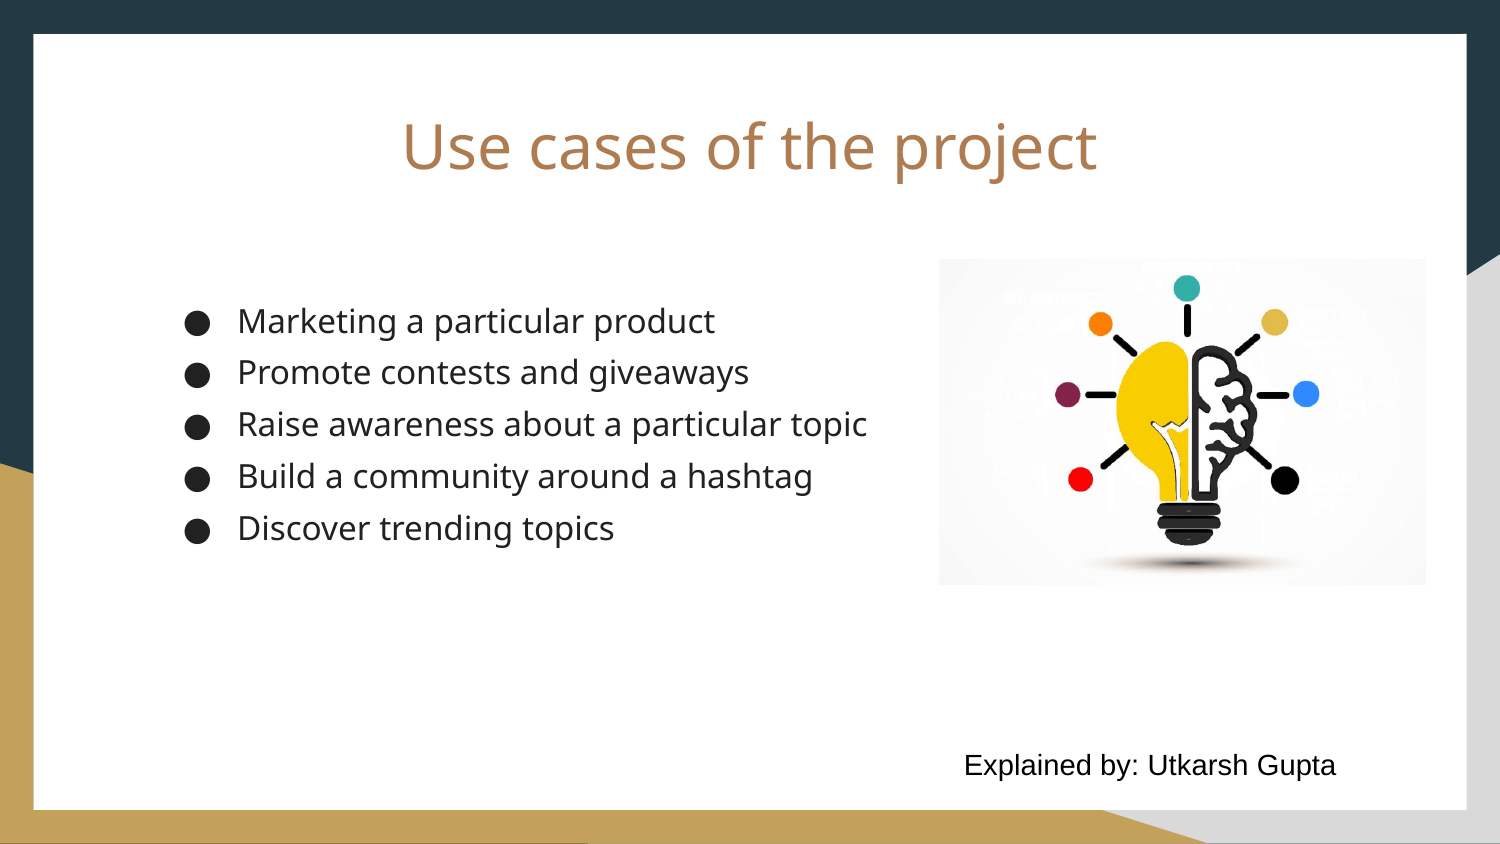

# Use cases of the project
Marketing a particular product
Promote contests and giveaways
Raise awareness about a particular topic
Build a community around a hashtag
Discover trending topics
Explained by: Utkarsh Gupta